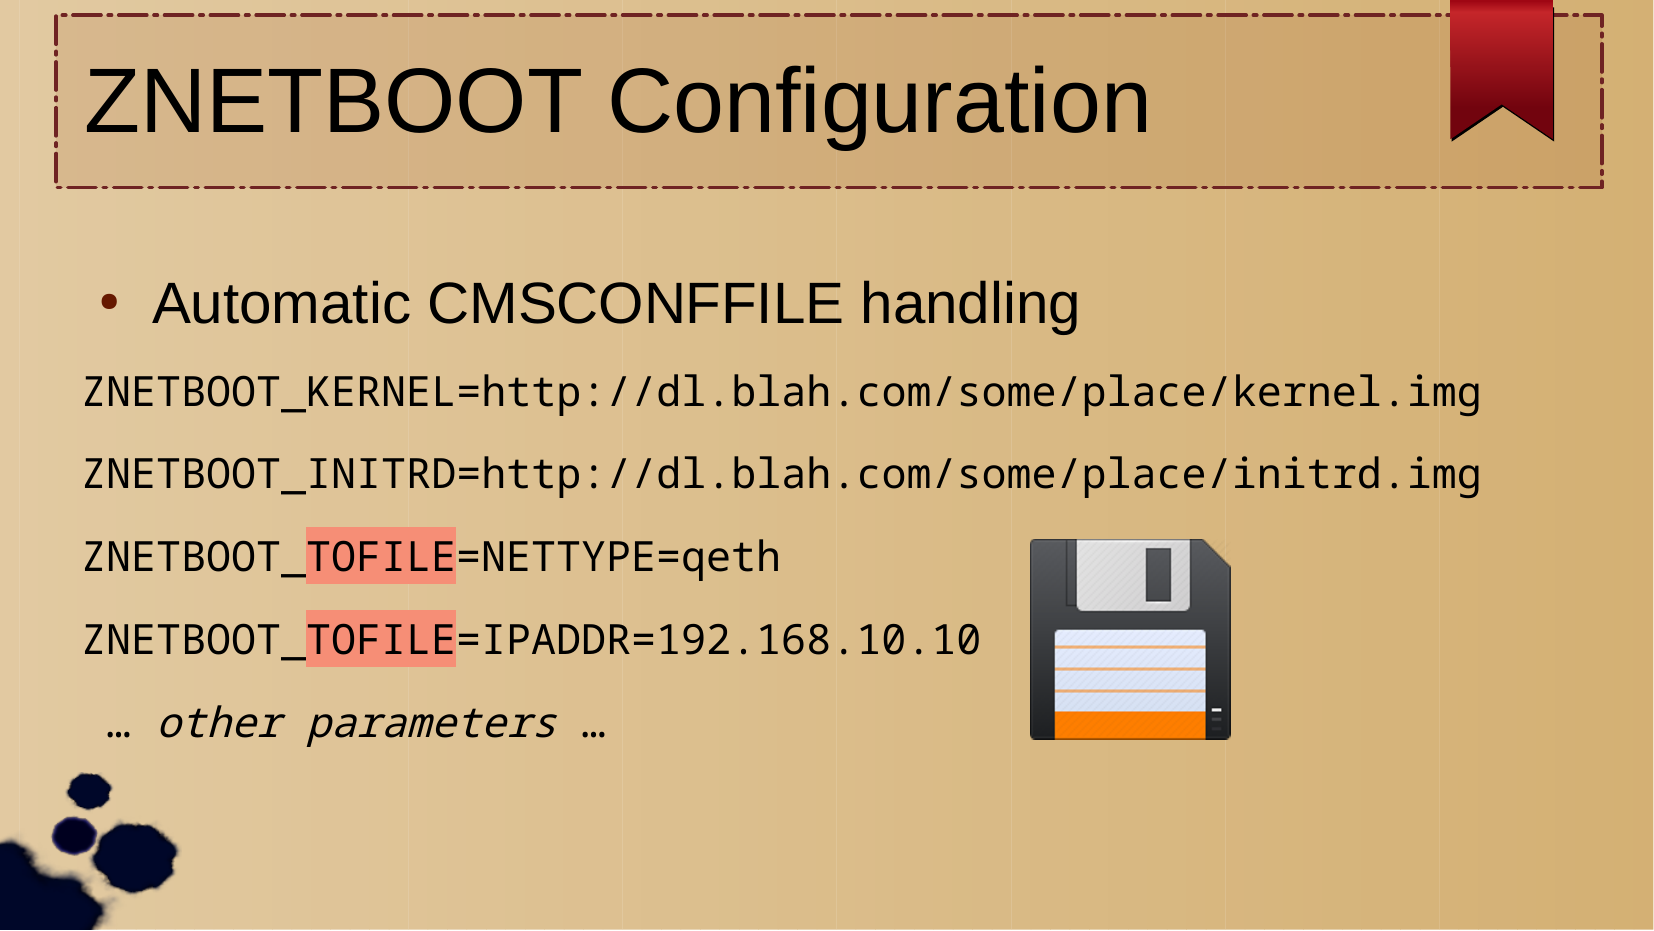

# ZNETBOOT Configuration
Automatic CMSCONFFILE handling
ZNETBOOT_KERNEL=http://dl.blah.com/some/place/kernel.img
ZNETBOOT_INITRD=http://dl.blah.com/some/place/initrd.img
ZNETBOOT_TOFILE=NETTYPE=qeth
ZNETBOOT_TOFILE=IPADDR=192.168.10.10
 … other parameters …